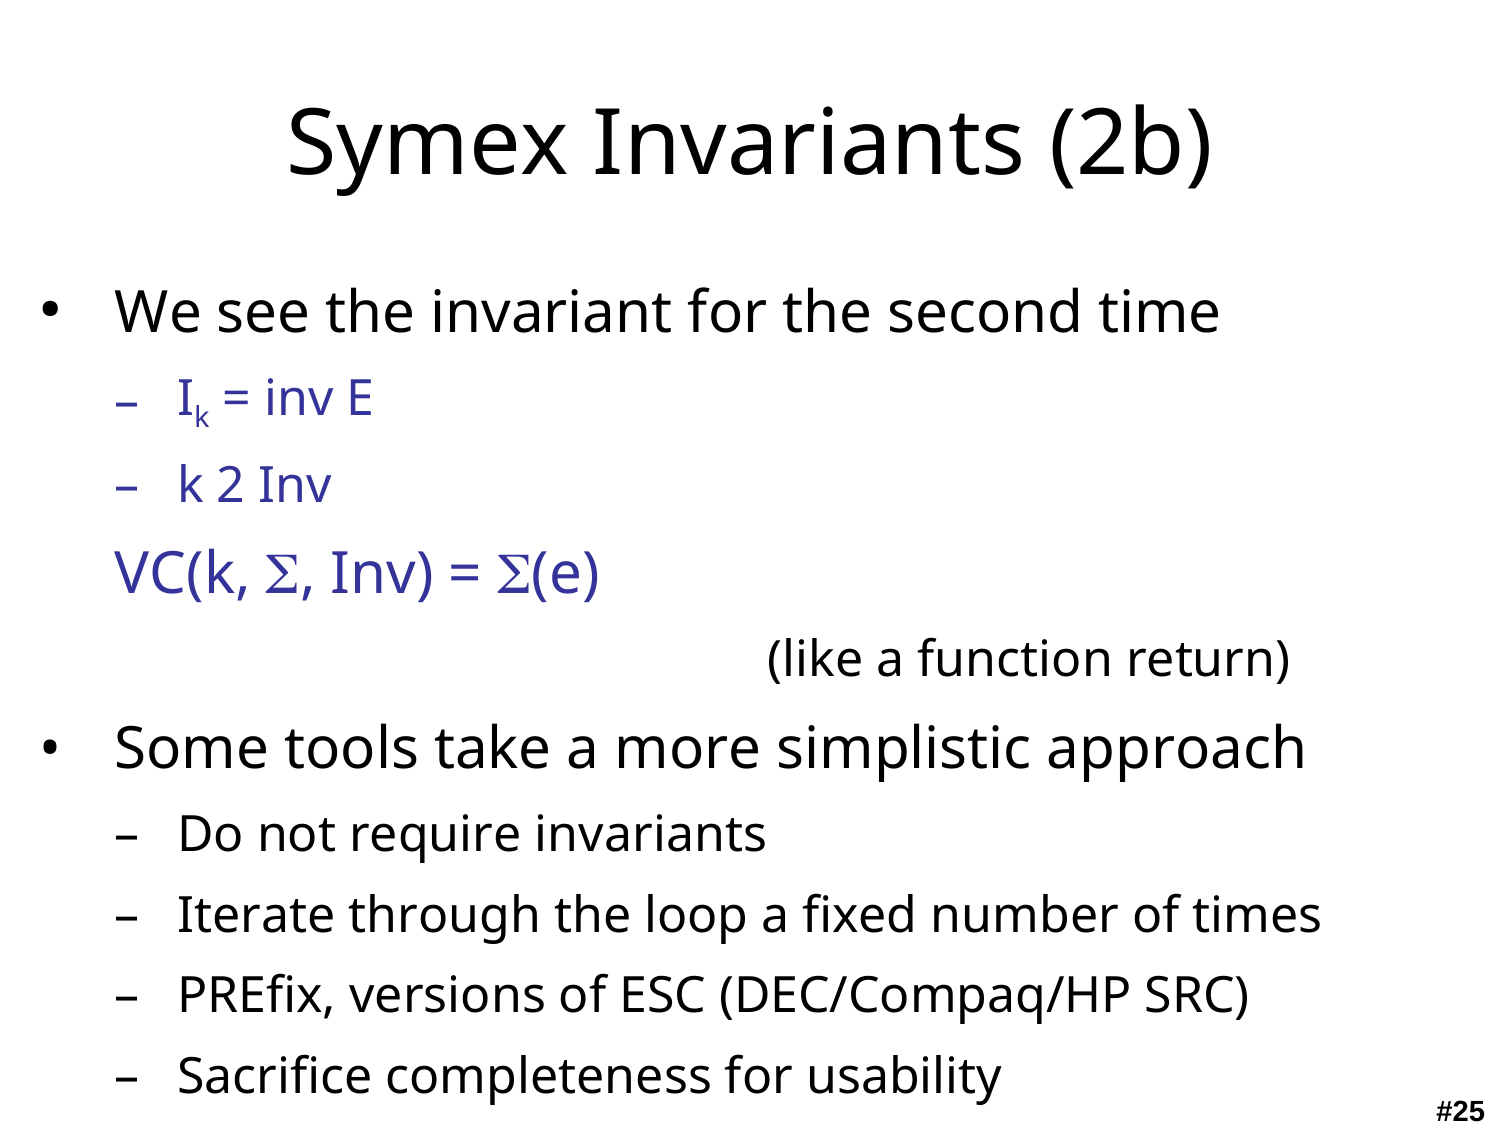

# Symex Invariants (2b)
We see the invariant for the second time
Ik = inv E
k 2 Inv
VC(k, , Inv) = (e)
 (like a function return)
Some tools take a more simplistic approach
Do not require invariants
Iterate through the loop a fixed number of times
PREfix, versions of ESC (DEC/Compaq/HP SRC)
Sacrifice completeness for usability
25